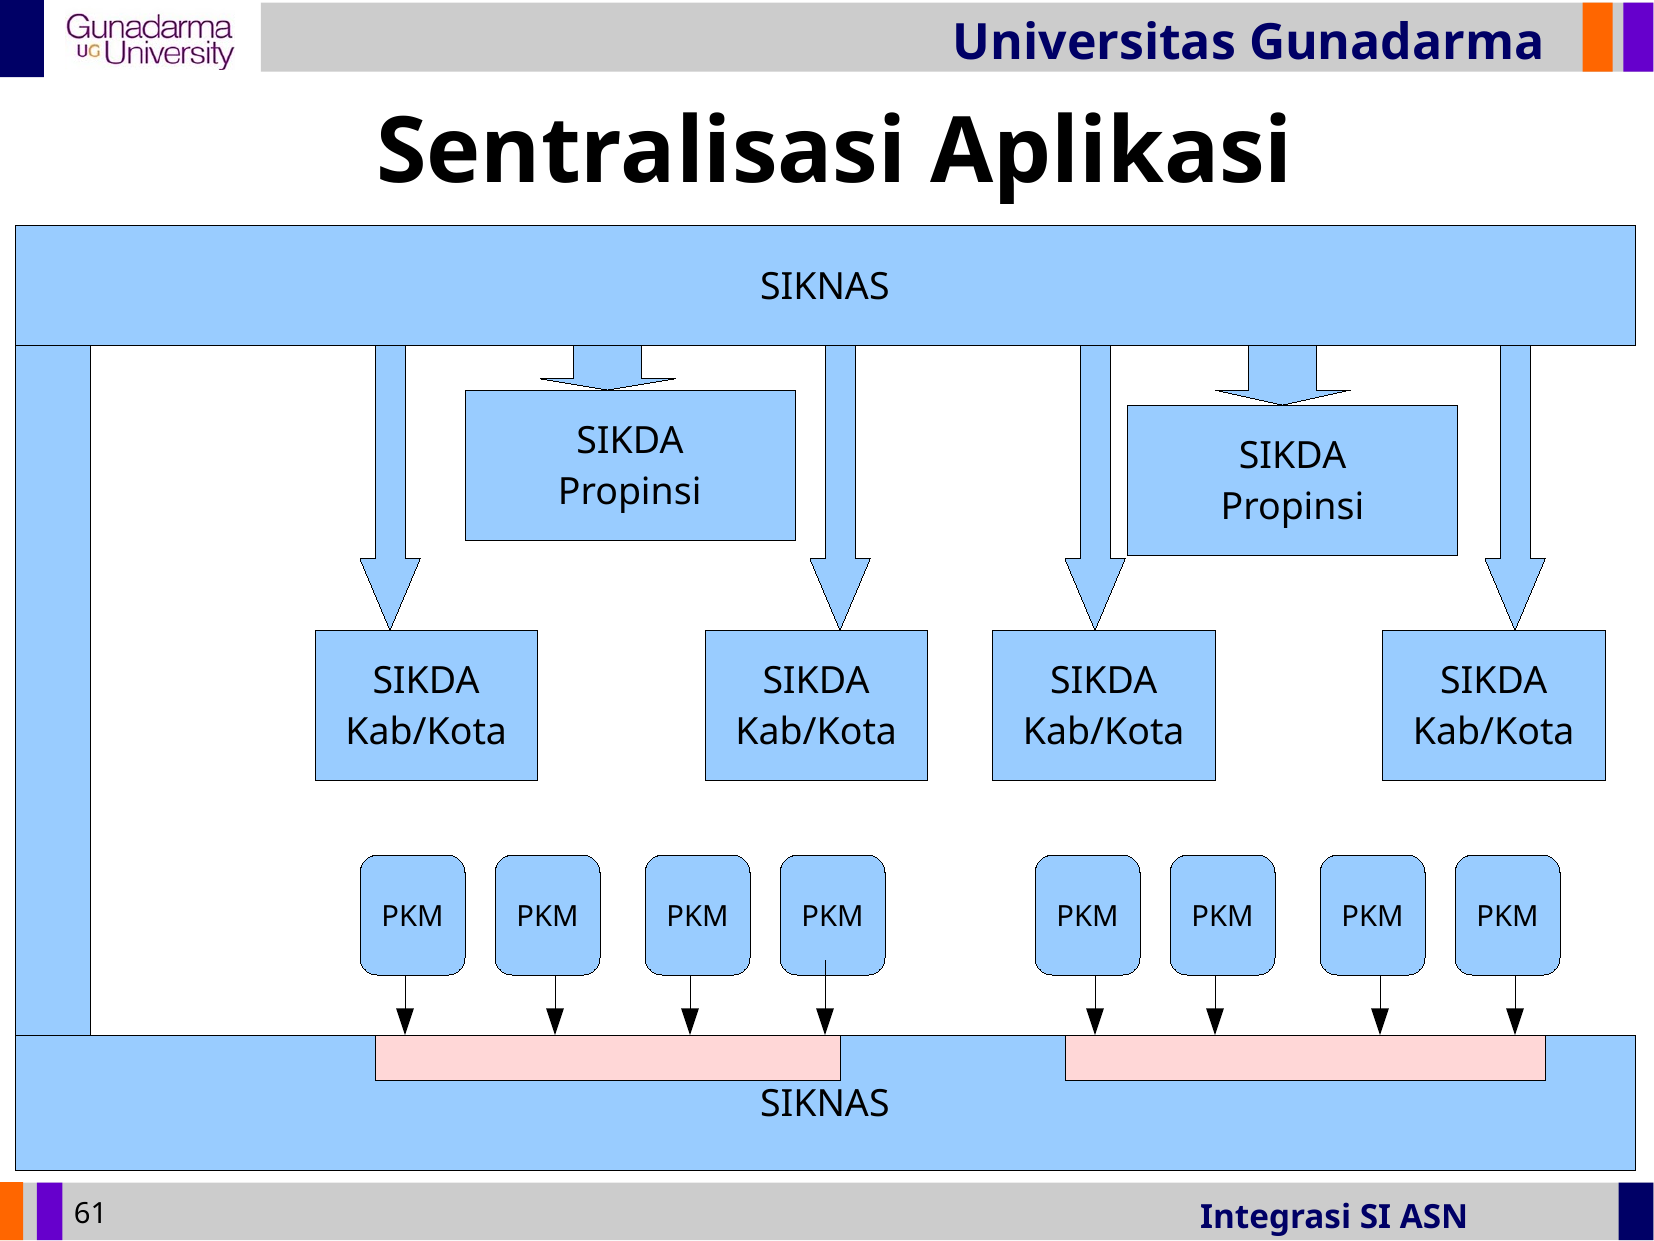

# Sentralisasi Aplikasi
SIKNAS
SIKDA
Propinsi
SIKDA
Propinsi
SIKDA
Kab/Kota
SIKDA
Kab/Kota
SIKDA
Kab/Kota
SIKDA
Kab/Kota
PKM
PKM
PKM
PKM
PKM
PKM
PKM
PKM
SIKNAS